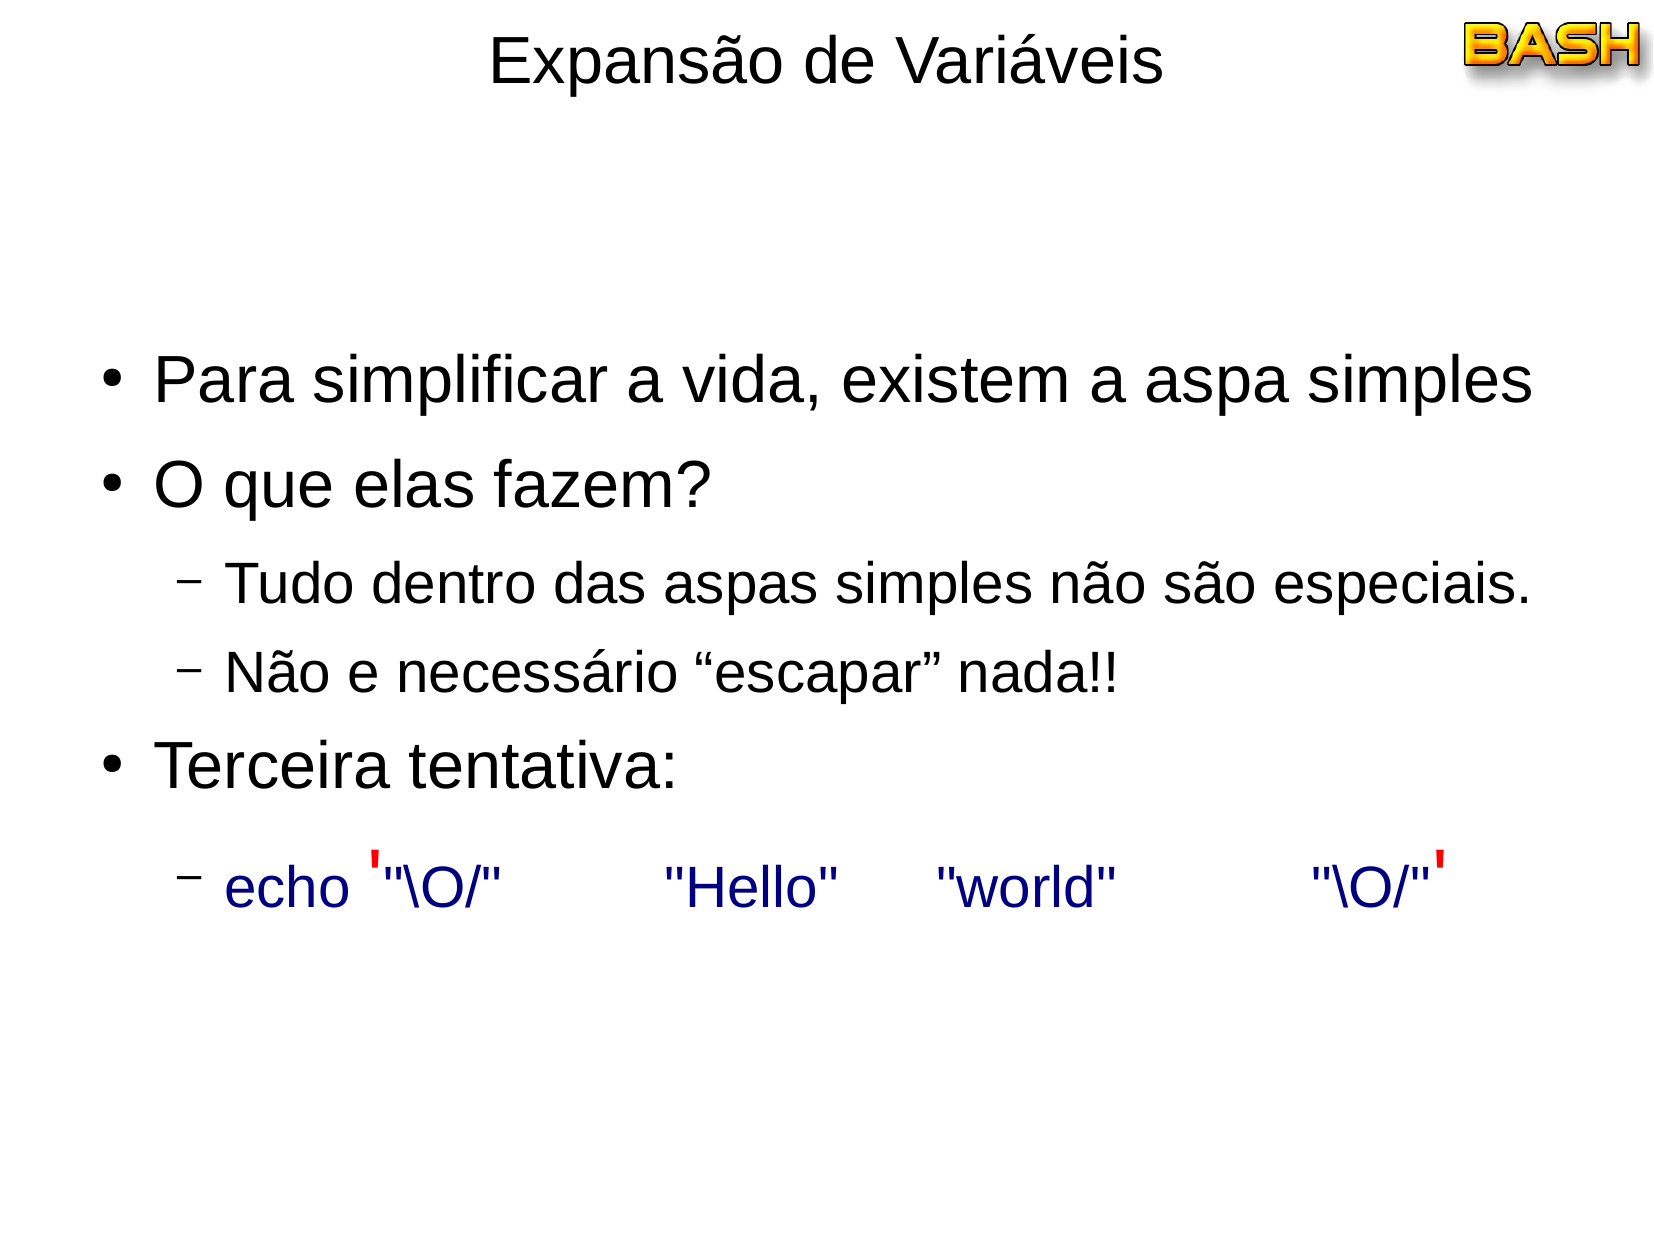

# Expansão de Variáveis
Para simplificar a vida, existem a aspa simples
O que elas fazem?
Tudo dentro das aspas simples não são especiais.
Não e necessário “escapar” nada!!
Terceira tentativa:
echo '"\O/" "Hello" "world" "\O/"'